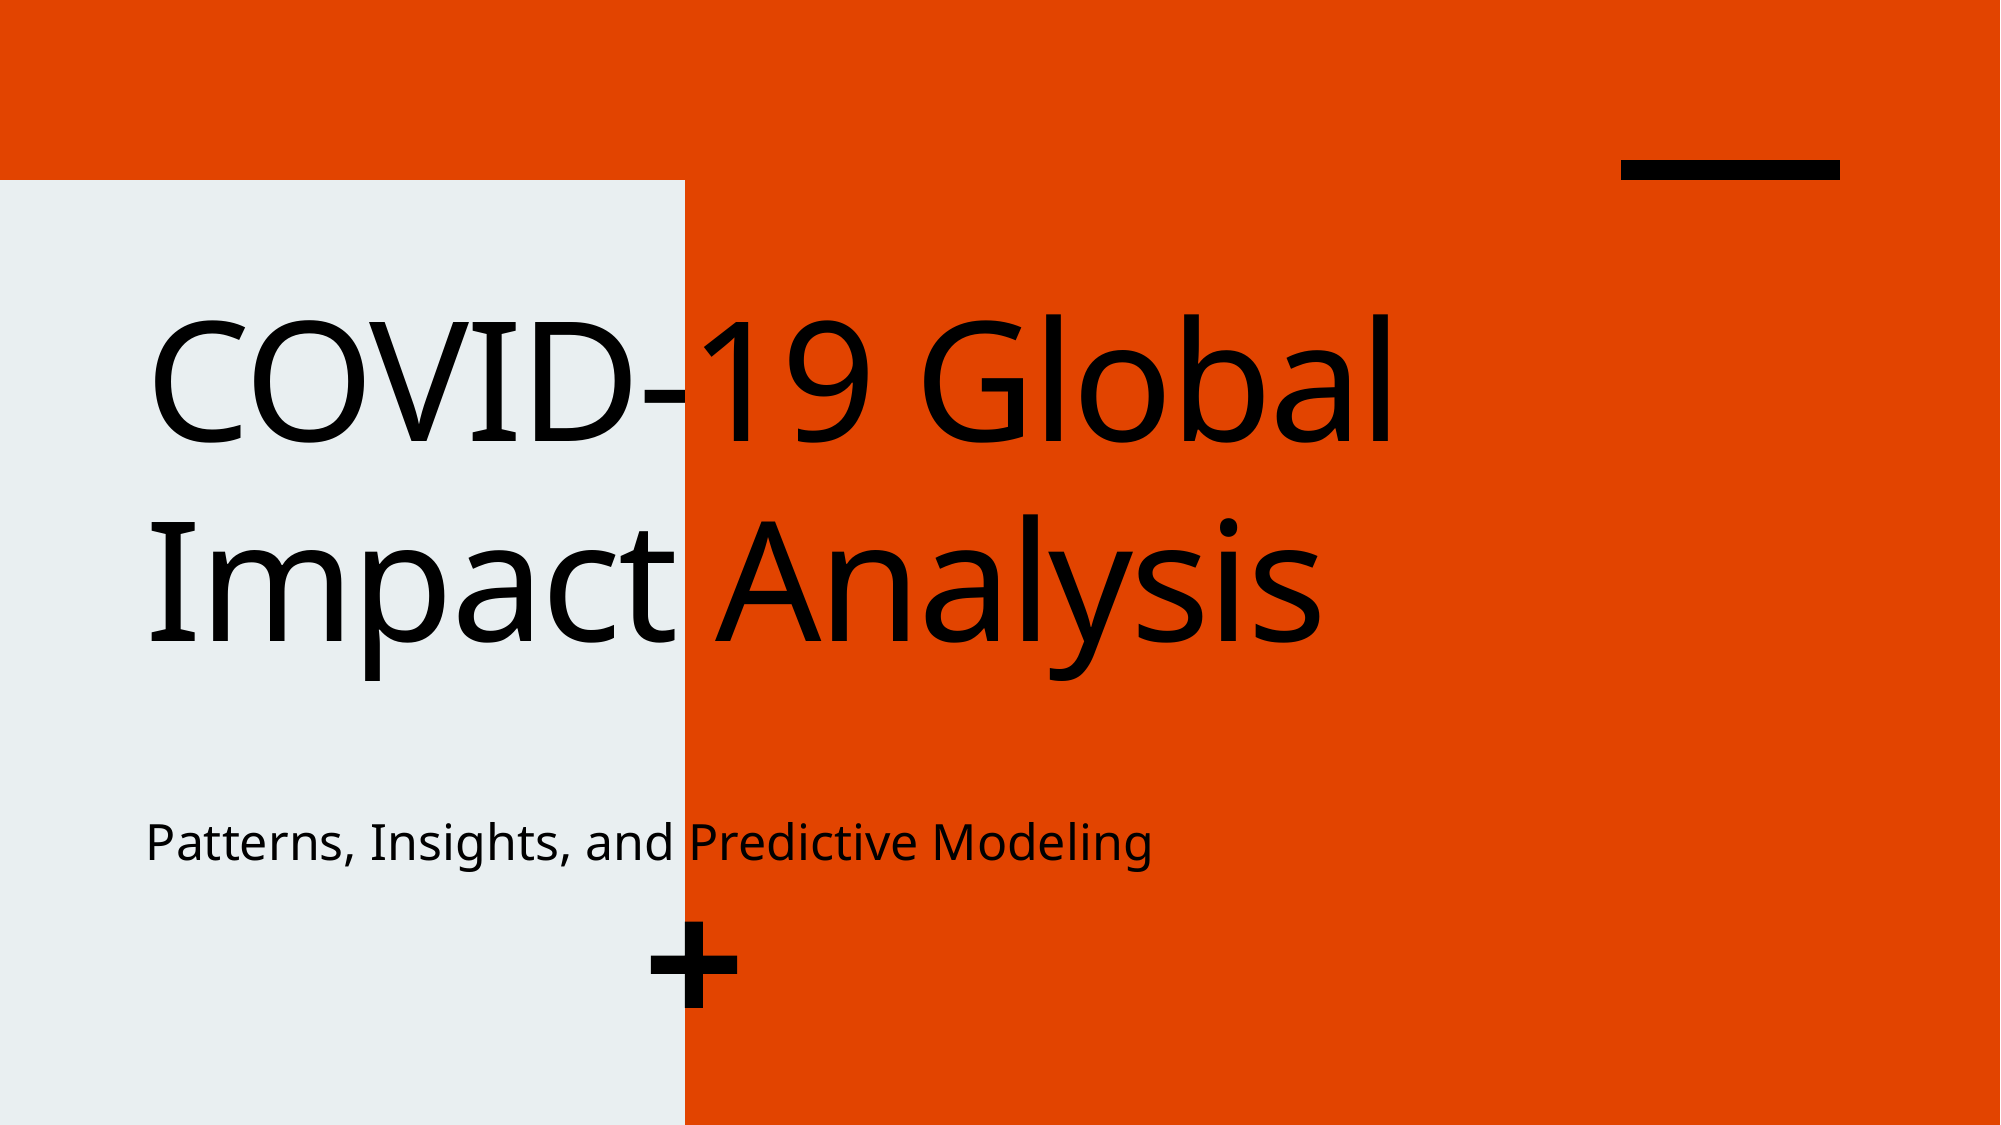

# COVID-19 Global Impact Analysis
Patterns, Insights, and Predictive Modeling